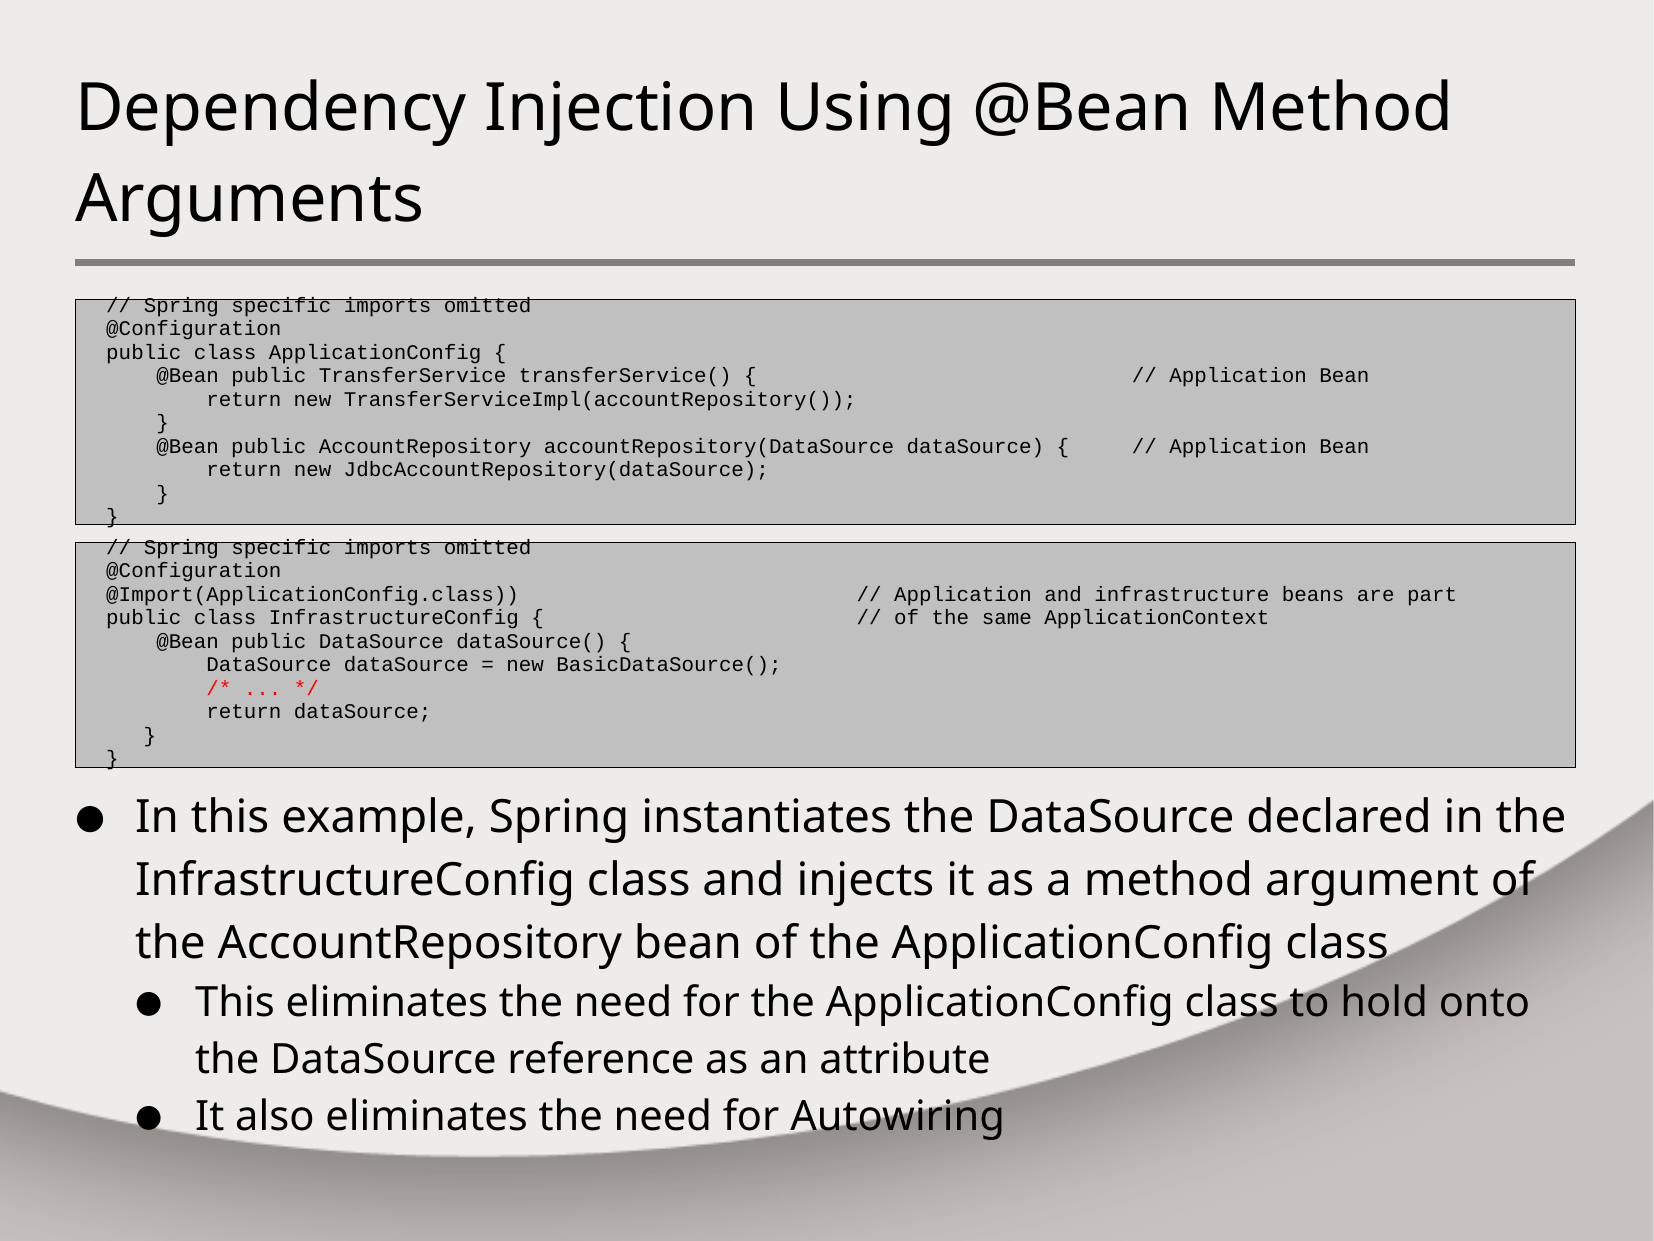

# Dependency Injection Using @Bean Method Arguments
// Spring specific imports omitted
@Configuration
public class ApplicationConfig {
 @Bean public TransferService transferService() { // Application Bean
 return new TransferServiceImpl(accountRepository());
 }
 @Bean public AccountRepository accountRepository(DataSource dataSource) { // Application Bean
 return new JdbcAccountRepository(dataSource);
 }
}
In this example, Spring instantiates the DataSource declared in the InfrastructureConfig class and injects it as a method argument of the AccountRepository bean of the ApplicationConfig class
This eliminates the need for the ApplicationConfig class to hold onto the DataSource reference as an attribute
It also eliminates the need for Autowiring
// Spring specific imports omitted
@Configuration
@Import(ApplicationConfig.class)) // Application and infrastructure beans are part
public class InfrastructureConfig { // of the same ApplicationContext
 @Bean public DataSource dataSource() {
 DataSource dataSource = new BasicDataSource();
 /* ... */
 return dataSource;
 }
}